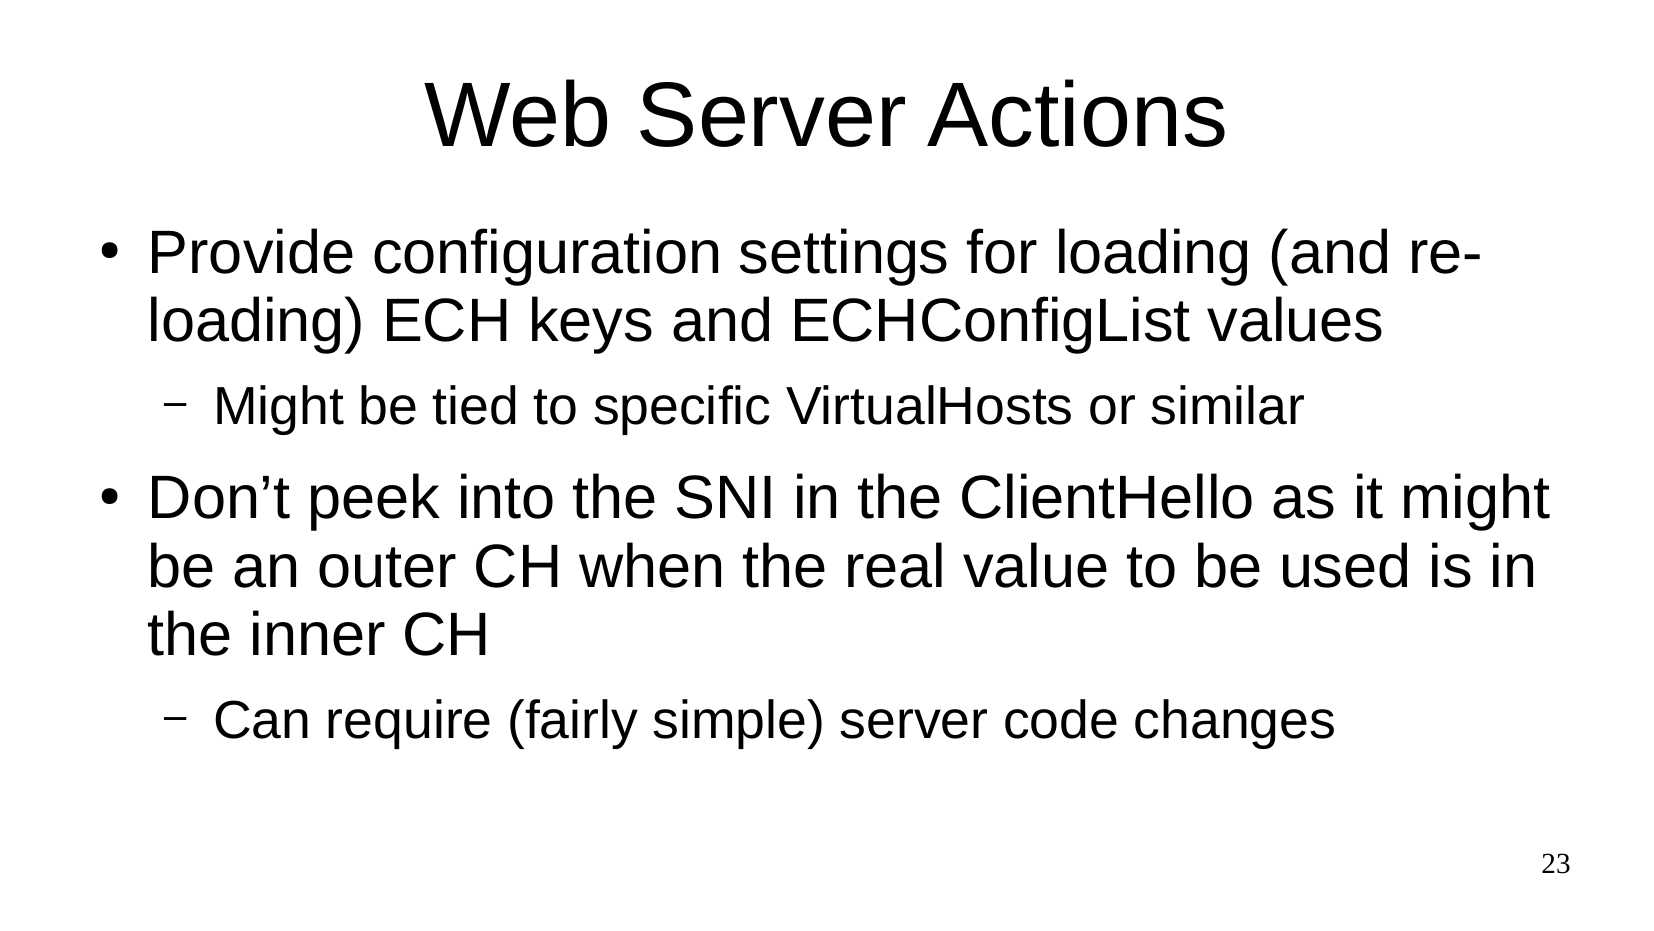

# Web Server Actions
Provide configuration settings for loading (and re-loading) ECH keys and ECHConfigList values
Might be tied to specific VirtualHosts or similar
Don’t peek into the SNI in the ClientHello as it might be an outer CH when the real value to be used is in the inner CH
Can require (fairly simple) server code changes
23